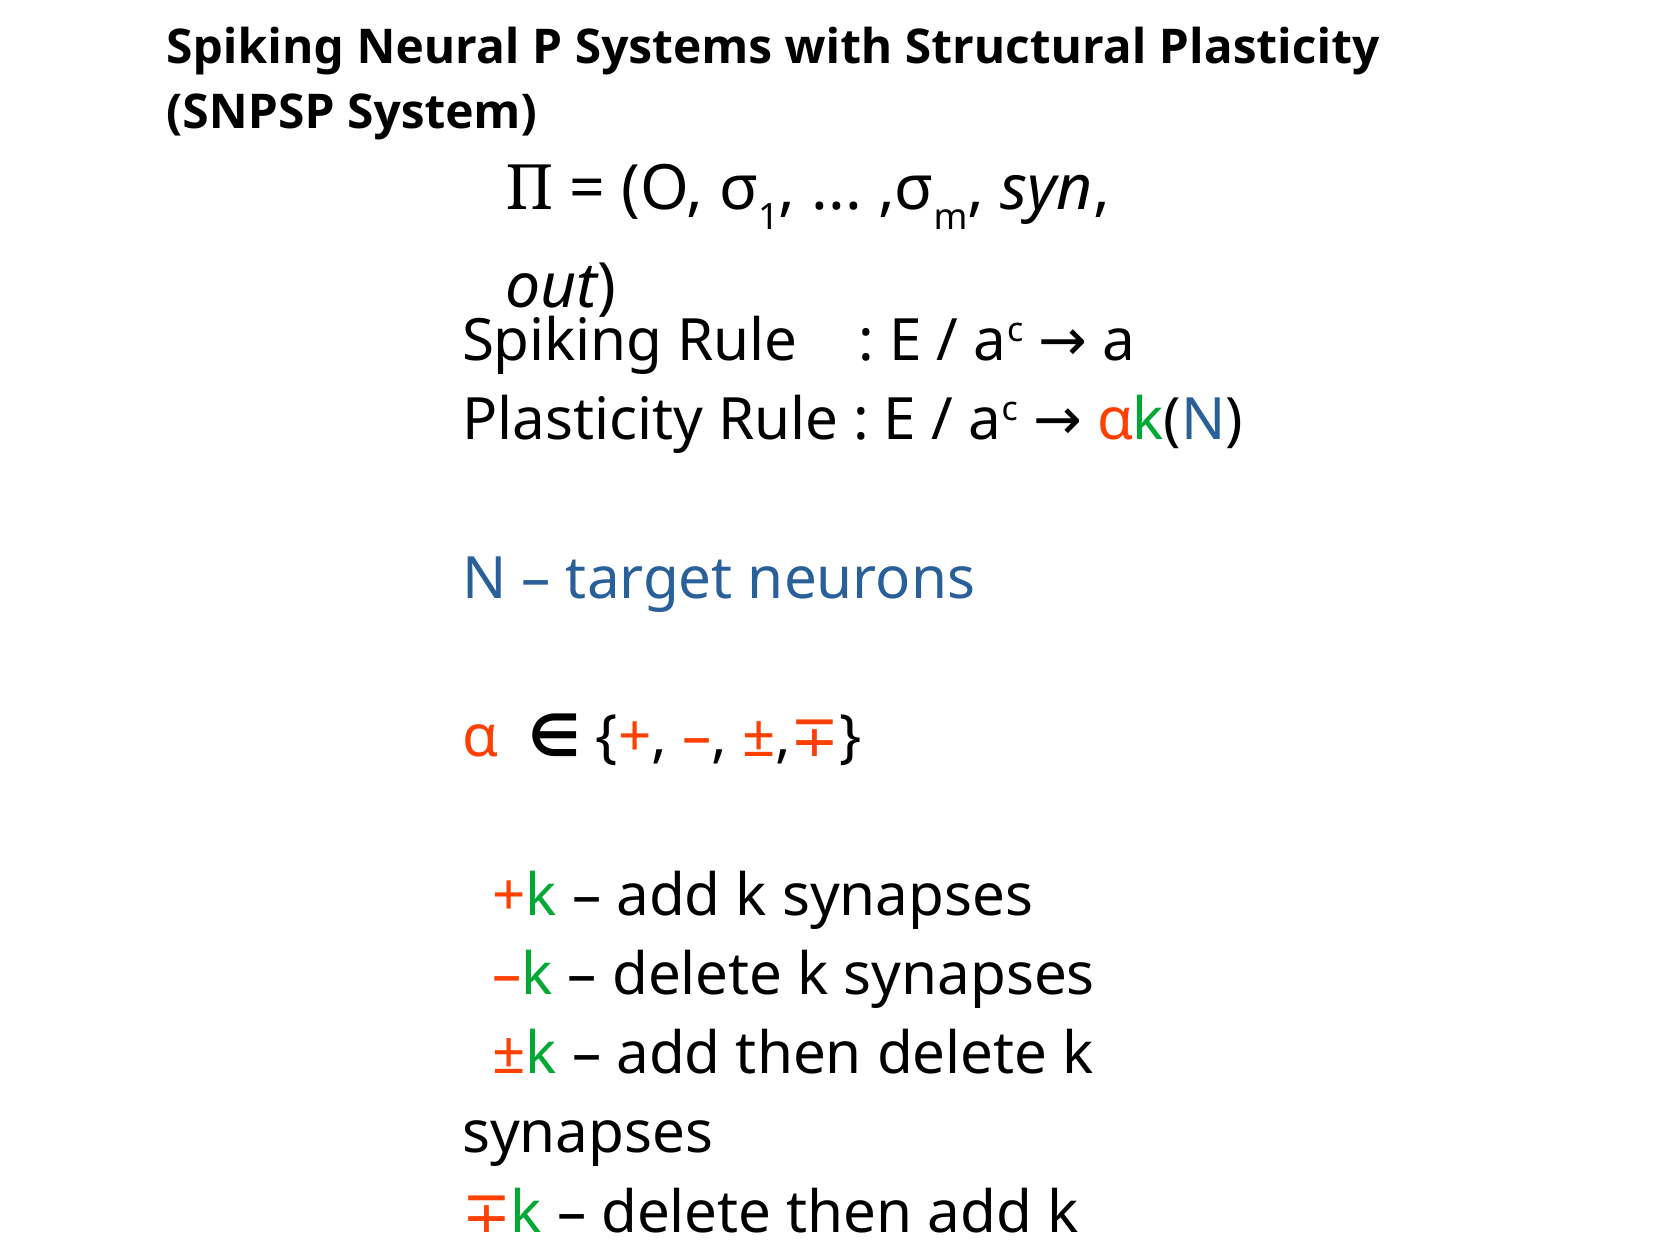

Spiking Neural P Systems with Structural Plasticity (SNPSP System)
Π = (O, σ1, ... ,σm, syn, out)
Spiking Rule : E / ac → a
Plasticity Rule : E / ac → αk(N)
N – target neurons
α ∈ {+, –, ±,∓}
 +k – add k synapses
 –k – delete k synapses
 ±k – add then delete k synapses
∓k – delete then add k synapses